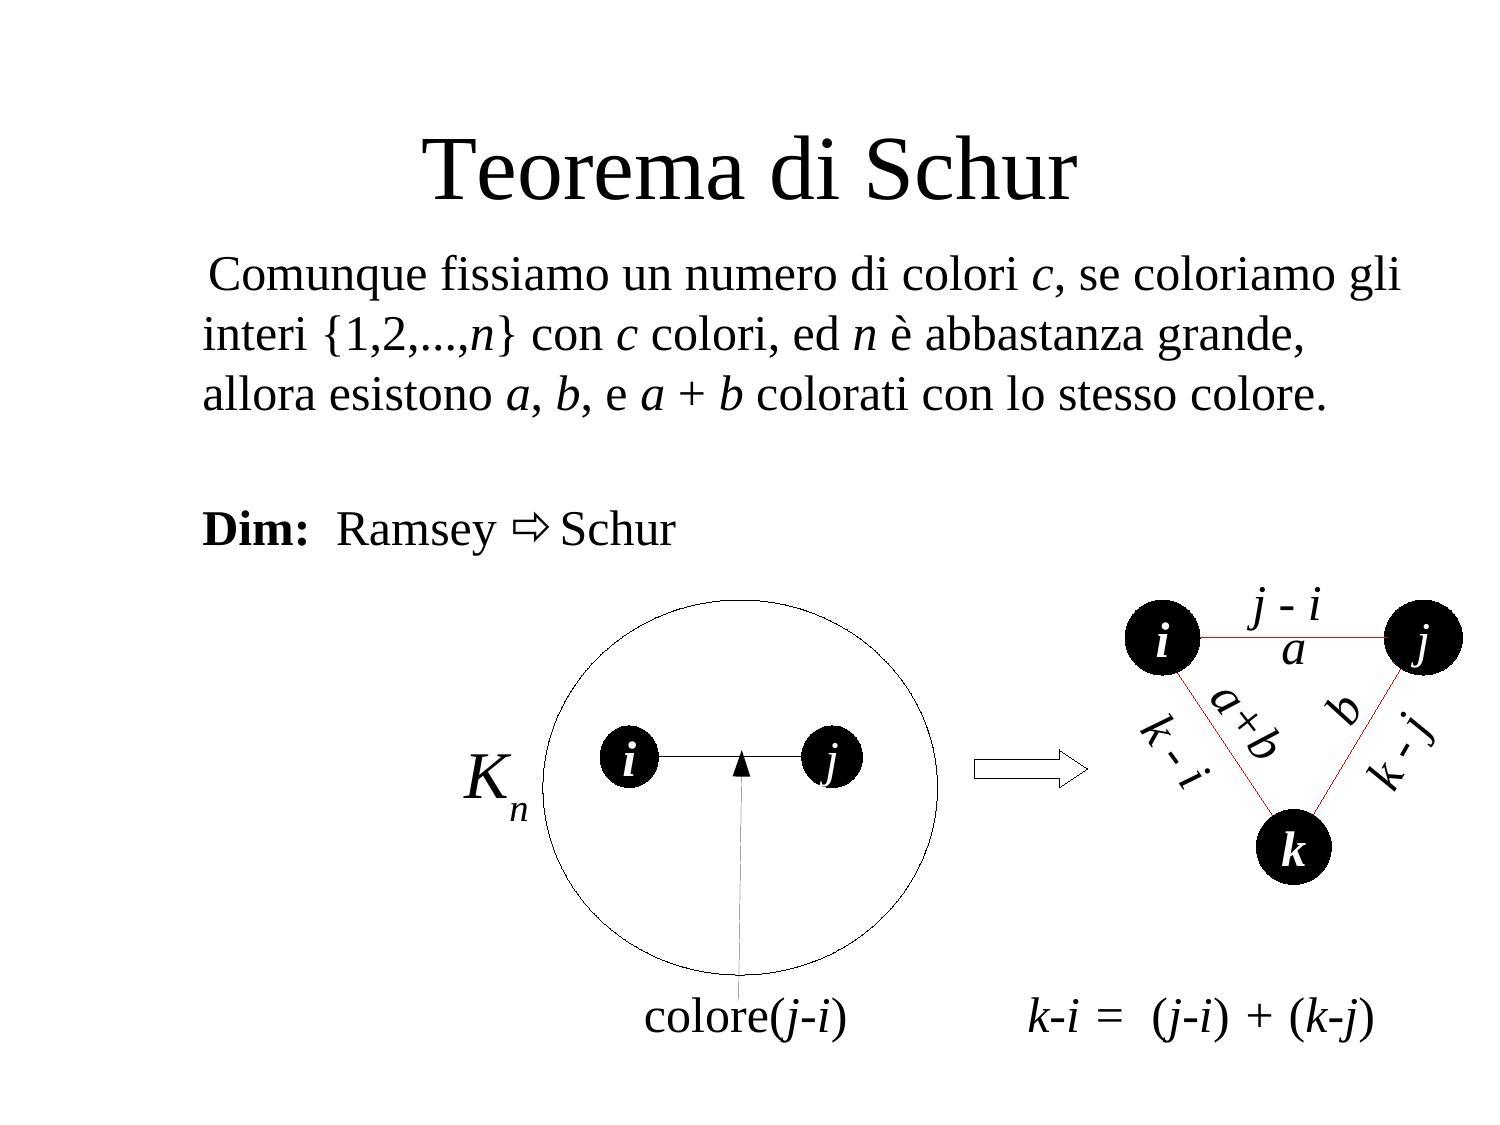

# Teorema di Schur
Comunque fissiamo un numero di colori c, se coloriamo gli interi {1,2,...,n} con c colori, ed n è abbastanza grande, allora esistono a, b, e a + b colorati con lo stesso colore.
Dim: Ramsey Schur
j - i
k - j
k - i
Kn
i
j
k
a
b
a+b
i
j
colore(j-i)
k-i = (j-i) + (k-j)